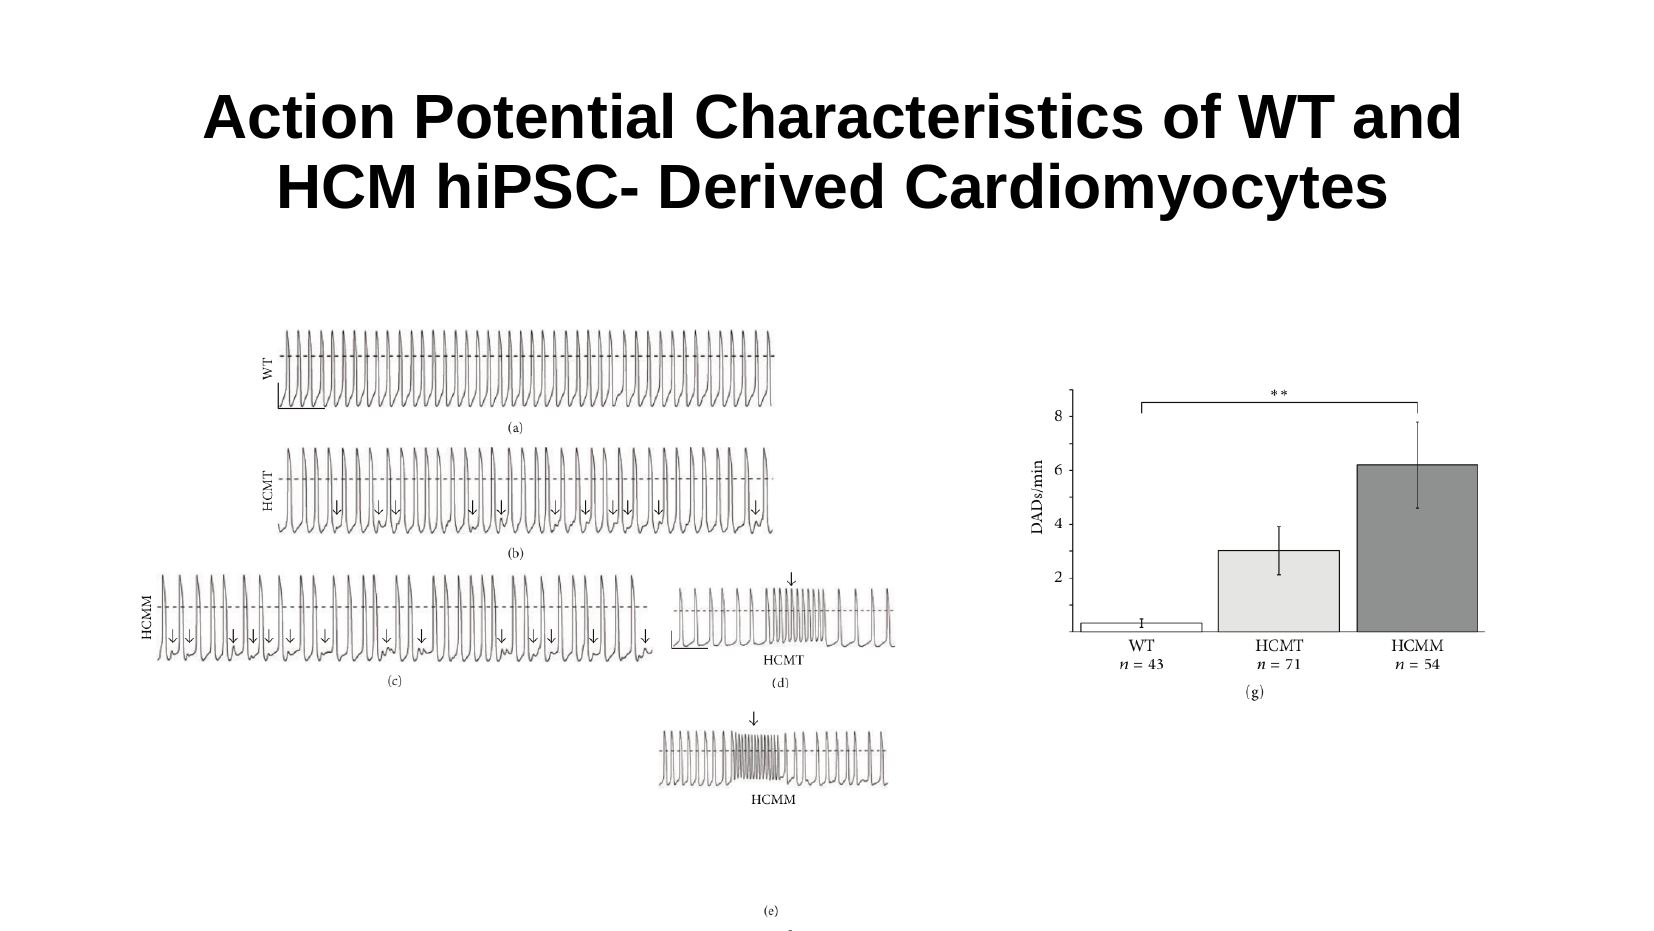

Action Potential Characteristics of WT and HCM hiPSC- Derived Cardiomyocytes